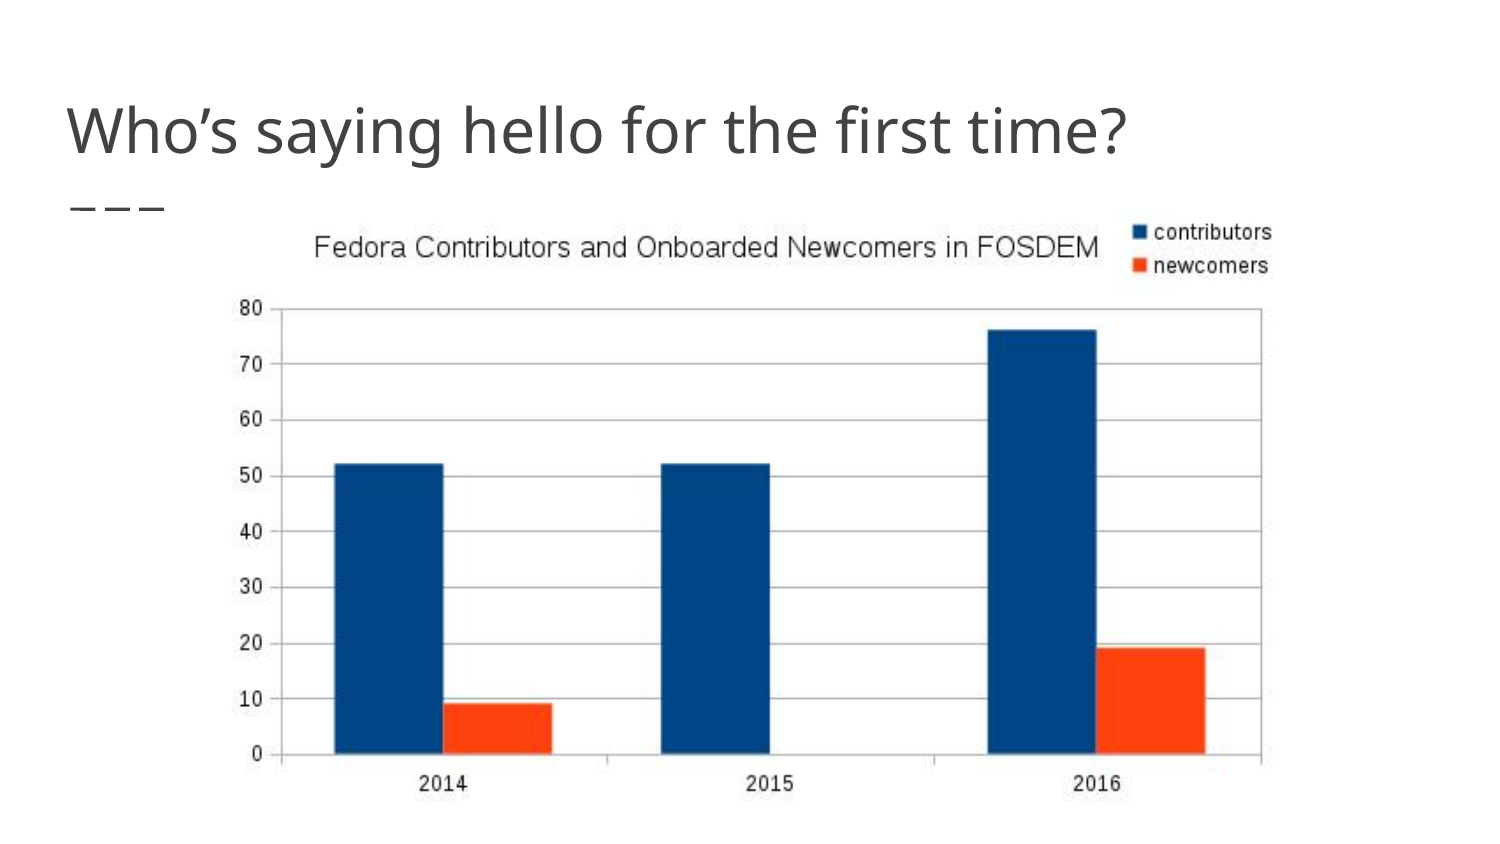

# Who’s saying hello for the first time?